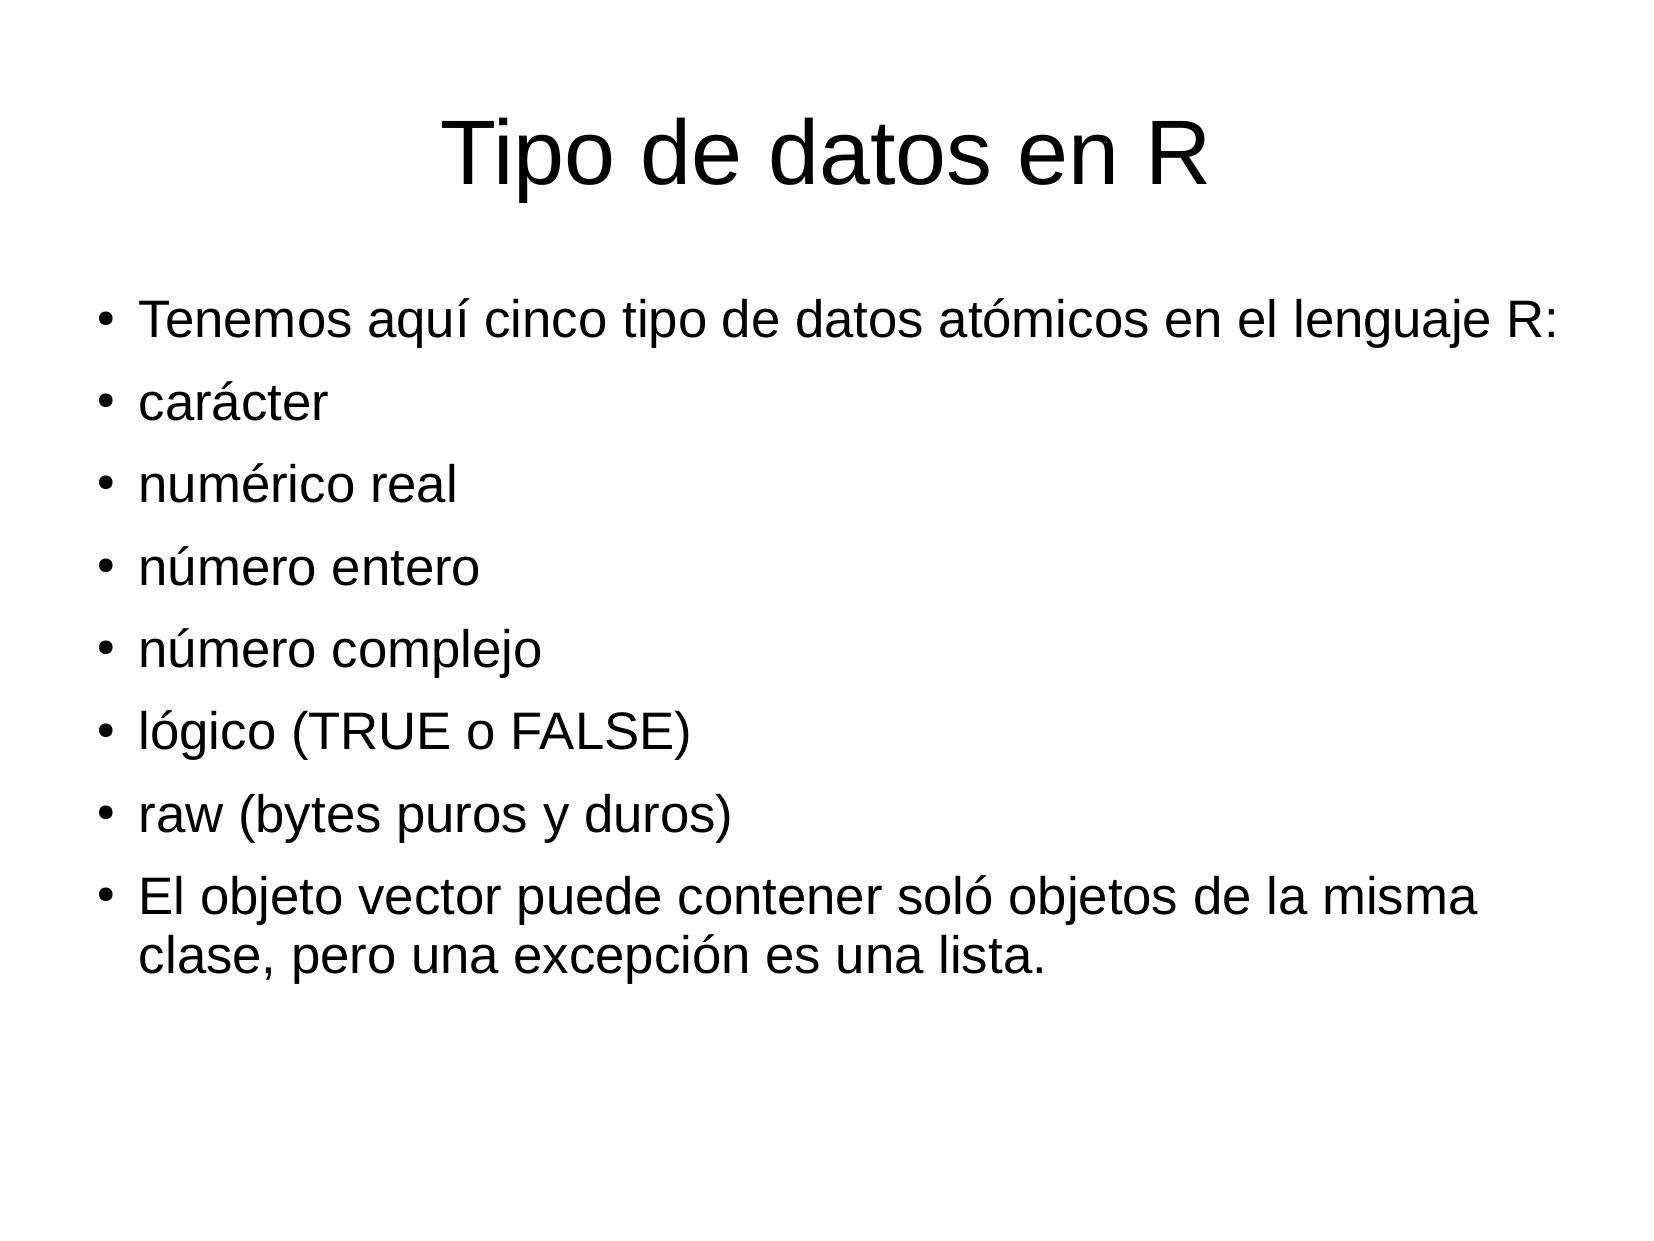

# Tipo de datos en R
Tenemos aquí cinco tipo de datos atómicos en el lenguaje R:
carácter
numérico real
número entero
número complejo
lógico (TRUE o FALSE)
raw (bytes puros y duros)
El objeto vector puede contener soló objetos de la misma clase, pero una excepción es una lista.